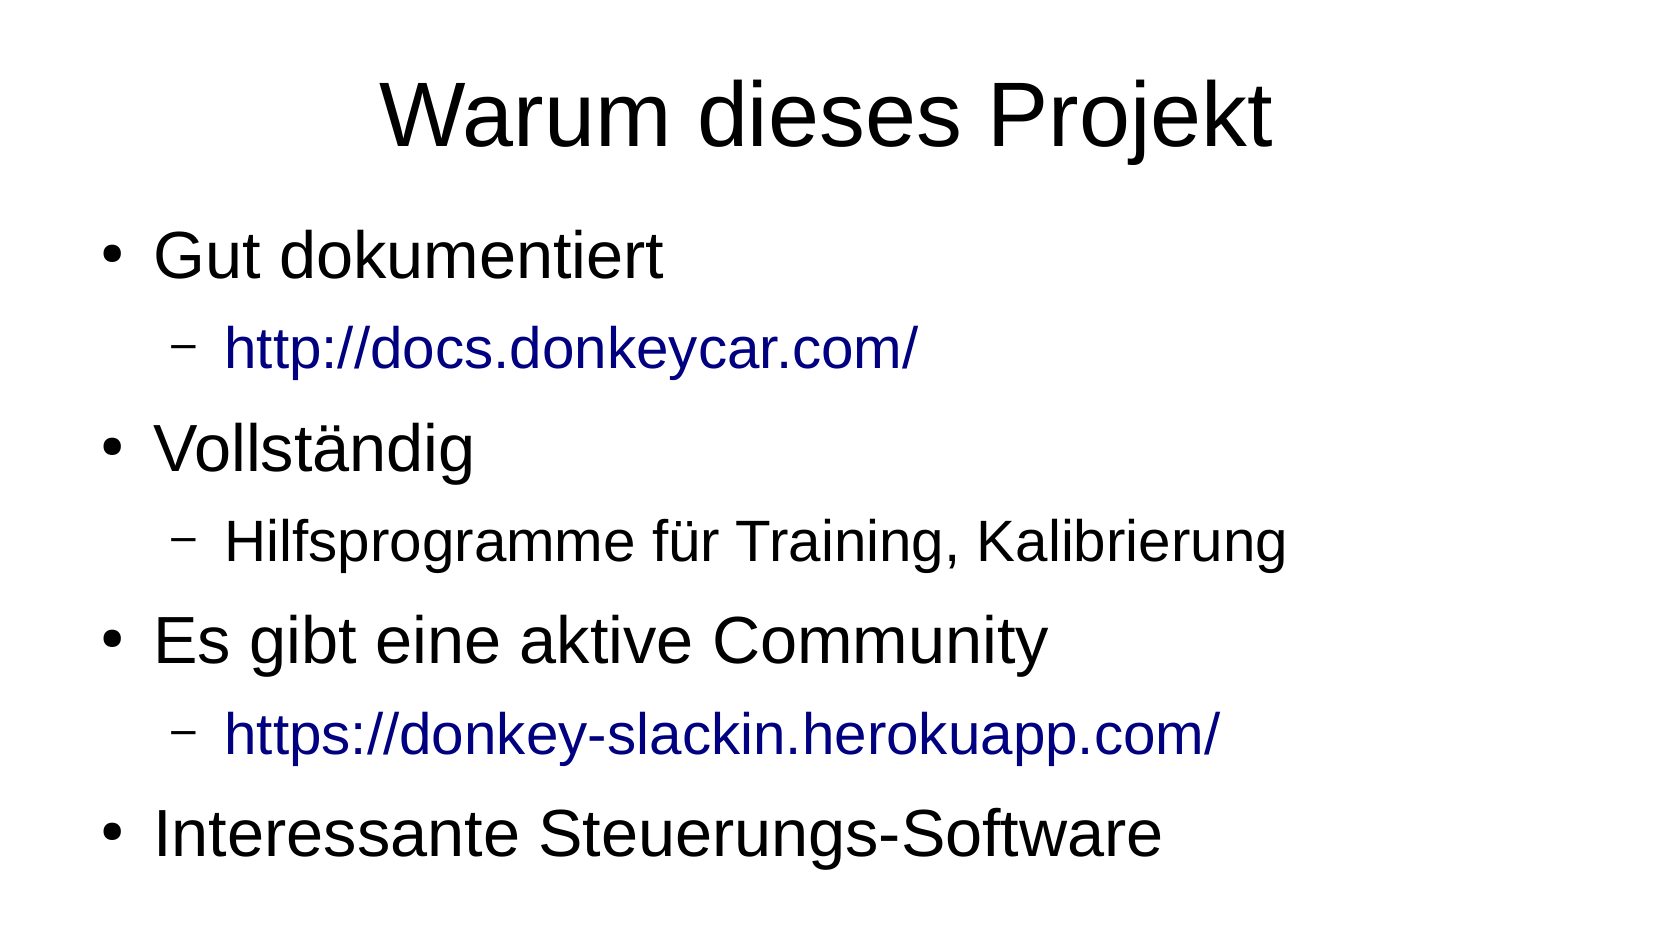

# Warum dieses Projekt
Gut dokumentiert
http://docs.donkeycar.com/
Vollständig
Hilfsprogramme für Training, Kalibrierung
Es gibt eine aktive Community
https://donkey-slackin.herokuapp.com/
Interessante Steuerungs-Software